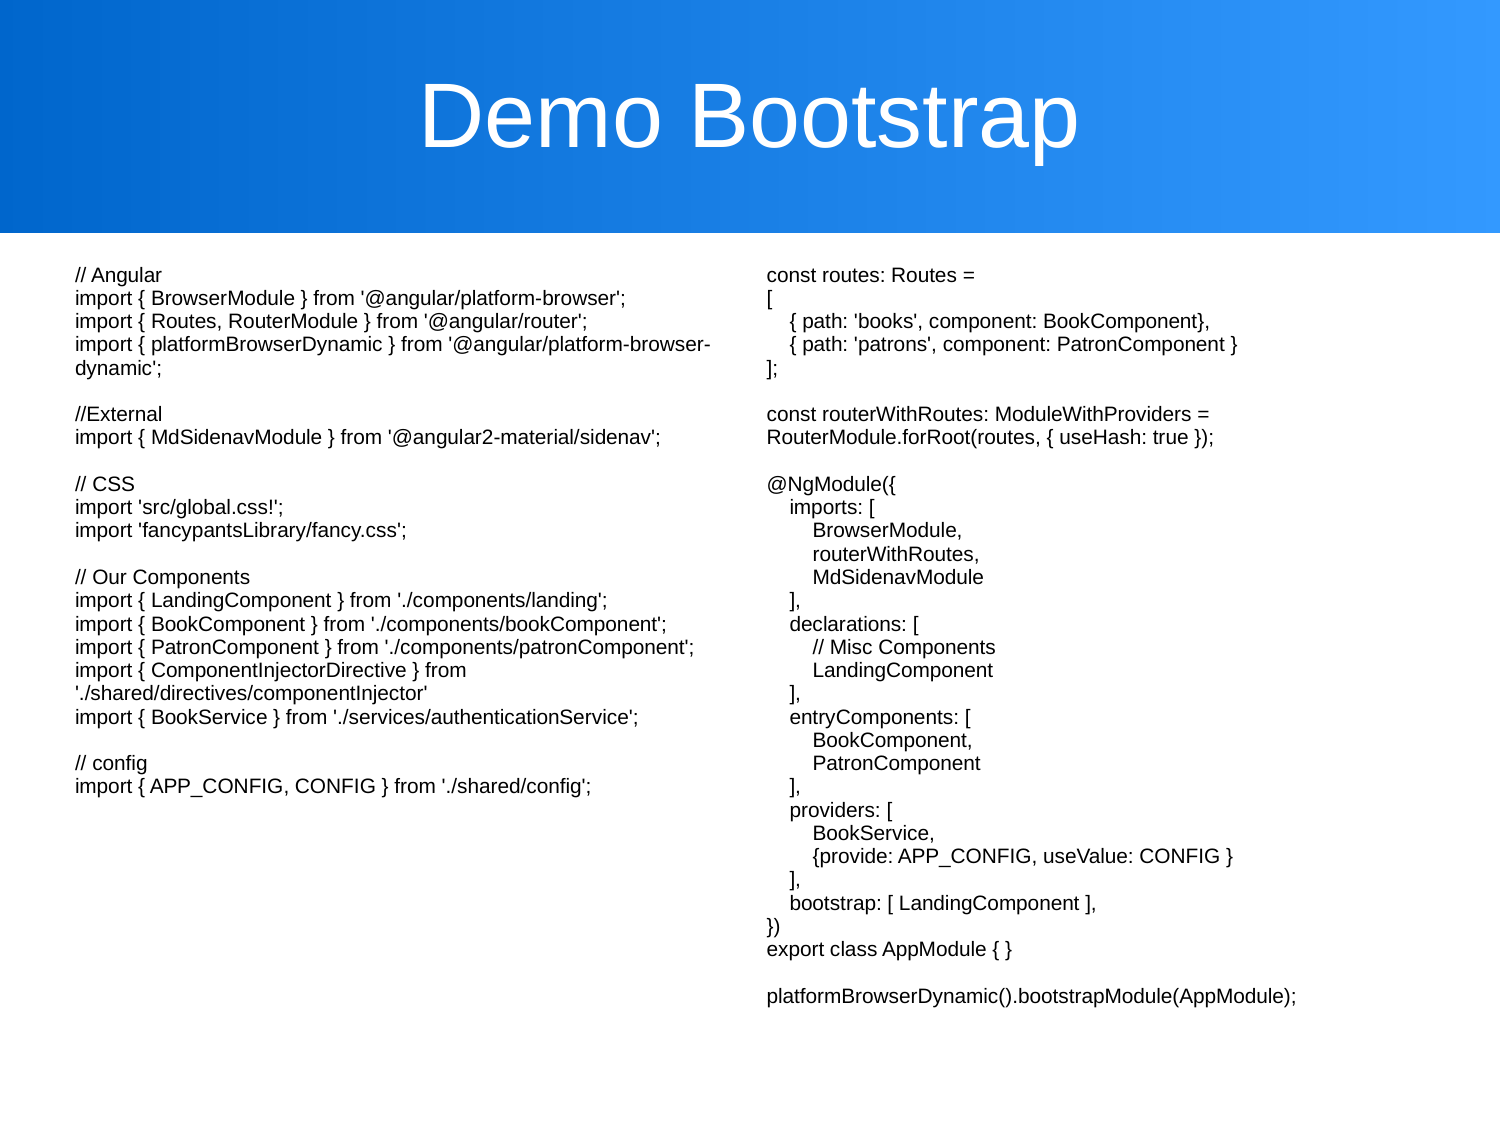

# Demo Bootstrap
// Angular
import { BrowserModule } from '@angular/platform-browser';
import { Routes, RouterModule } from '@angular/router';
import { platformBrowserDynamic } from '@angular/platform-browser-dynamic';
//External
import { MdSidenavModule } from '@angular2-material/sidenav';
// CSS
import 'src/global.css!';
import 'fancypantsLibrary/fancy.css';
// Our Components
import { LandingComponent } from './components/landing';
import { BookComponent } from './components/bookComponent';
import { PatronComponent } from './components/patronComponent';
import { ComponentInjectorDirective } from './shared/directives/componentInjector'
import { BookService } from './services/authenticationService';
// config
import { APP_CONFIG, CONFIG } from './shared/config';
const routes: Routes =
[
 { path: 'books', component: BookComponent},
 { path: 'patrons', component: PatronComponent }
];
const routerWithRoutes: ModuleWithProviders = RouterModule.forRoot(routes, { useHash: true });
@NgModule({
 imports: [
 BrowserModule,
 routerWithRoutes,
 MdSidenavModule
 ],
 declarations: [
 // Misc Components
 LandingComponent
 ],
 entryComponents: [
 BookComponent,
 PatronComponent
 ],
 providers: [
 BookService,
 {provide: APP_CONFIG, useValue: CONFIG }
 ],
 bootstrap: [ LandingComponent ],
})
export class AppModule { }
platformBrowserDynamic().bootstrapModule(AppModule);